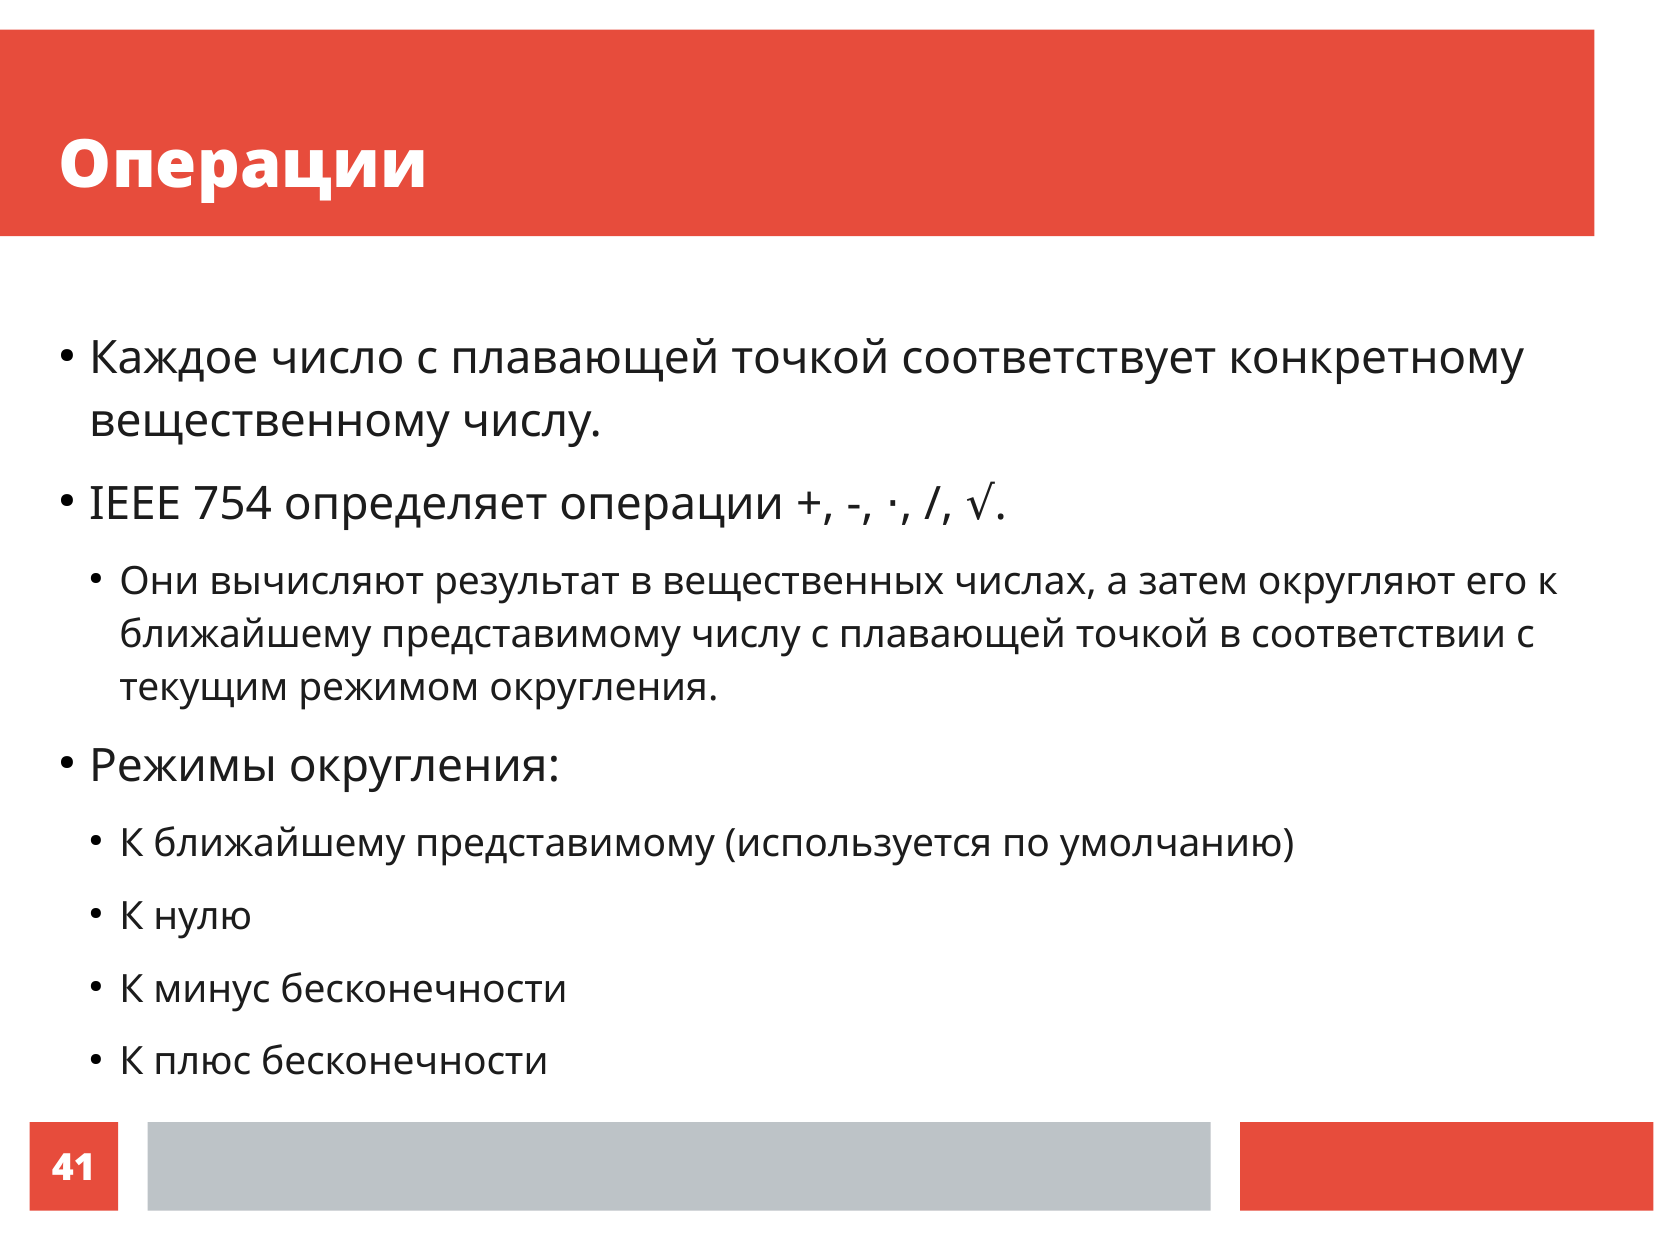

# Операции
Каждое число с плавающей точкой соответствует конкретному вещественному числу.
IEEE 754 определяет операции +, -, ⋅, /, √.
Они вычисляют результат в вещественных числах, а затем округляют его к ближайшему представимому числу с плавающей точкой в соответствии с текущим режимом округления.
Режимы округления:
К ближайшему представимому (используется по умолчанию)
К нулю
К минус бесконечности
К плюс бесконечности
41